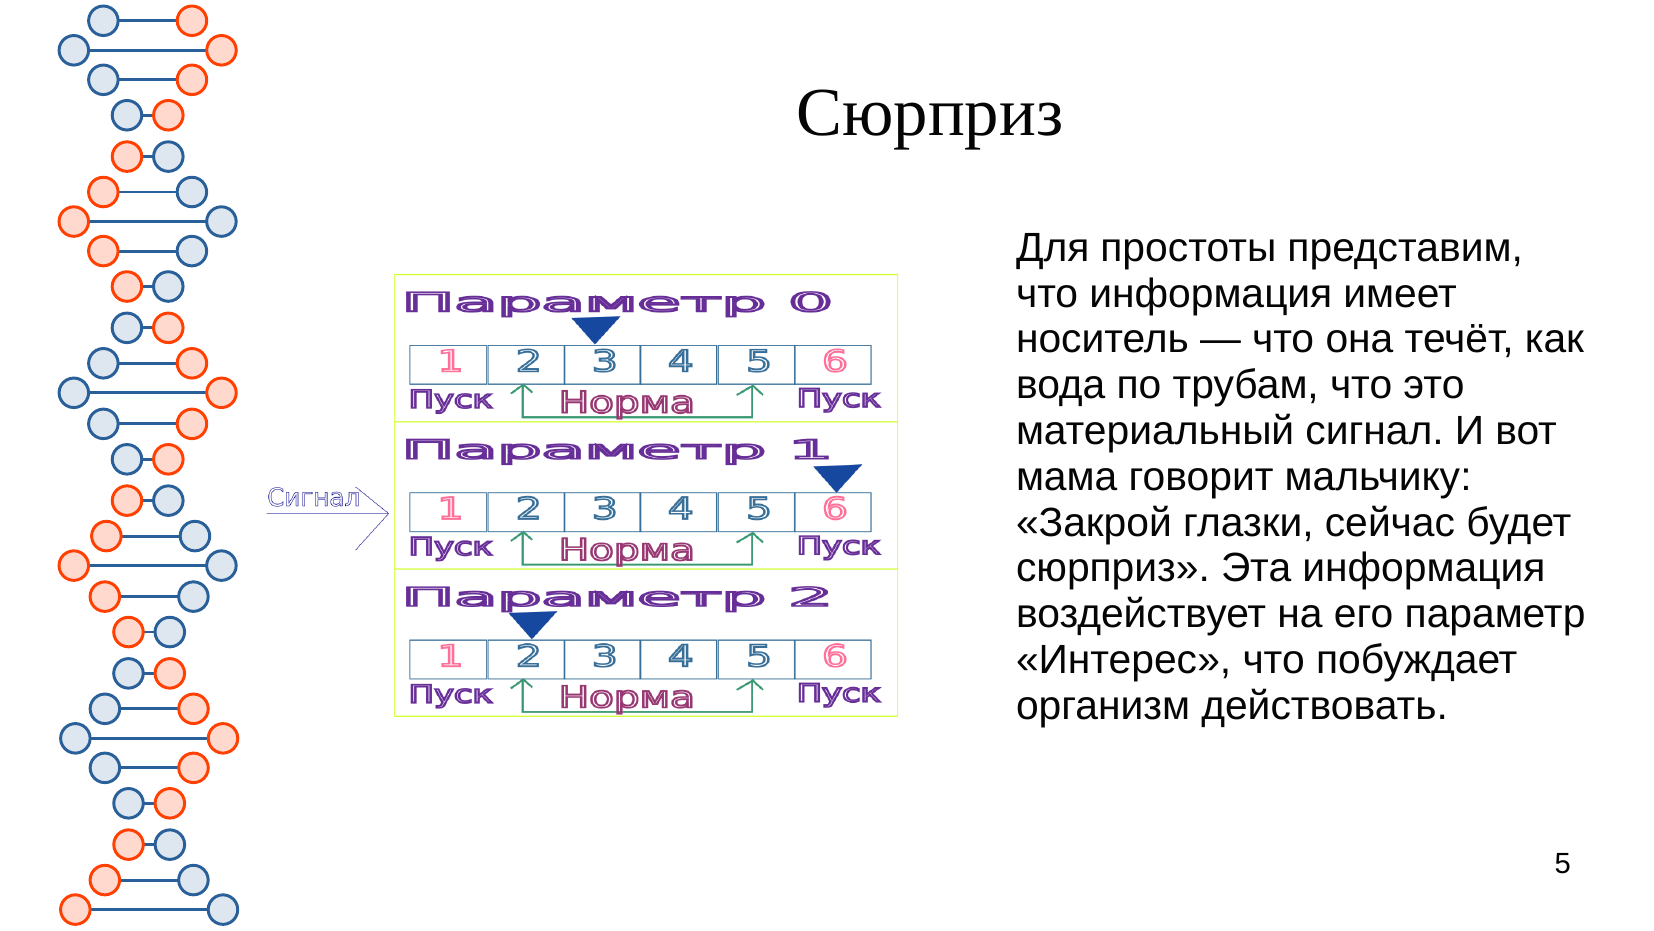

# Сюрприз
Для простоты представим, что информация имеет носитель — что она течёт, как вода по трубам, что это материальный сигнал. И вот мама говорит мальчику: «Закрой глазки, сейчас будет сюрприз». Эта информация воздействует на его параметр «Интерес», что побуждает организм действовать.
5